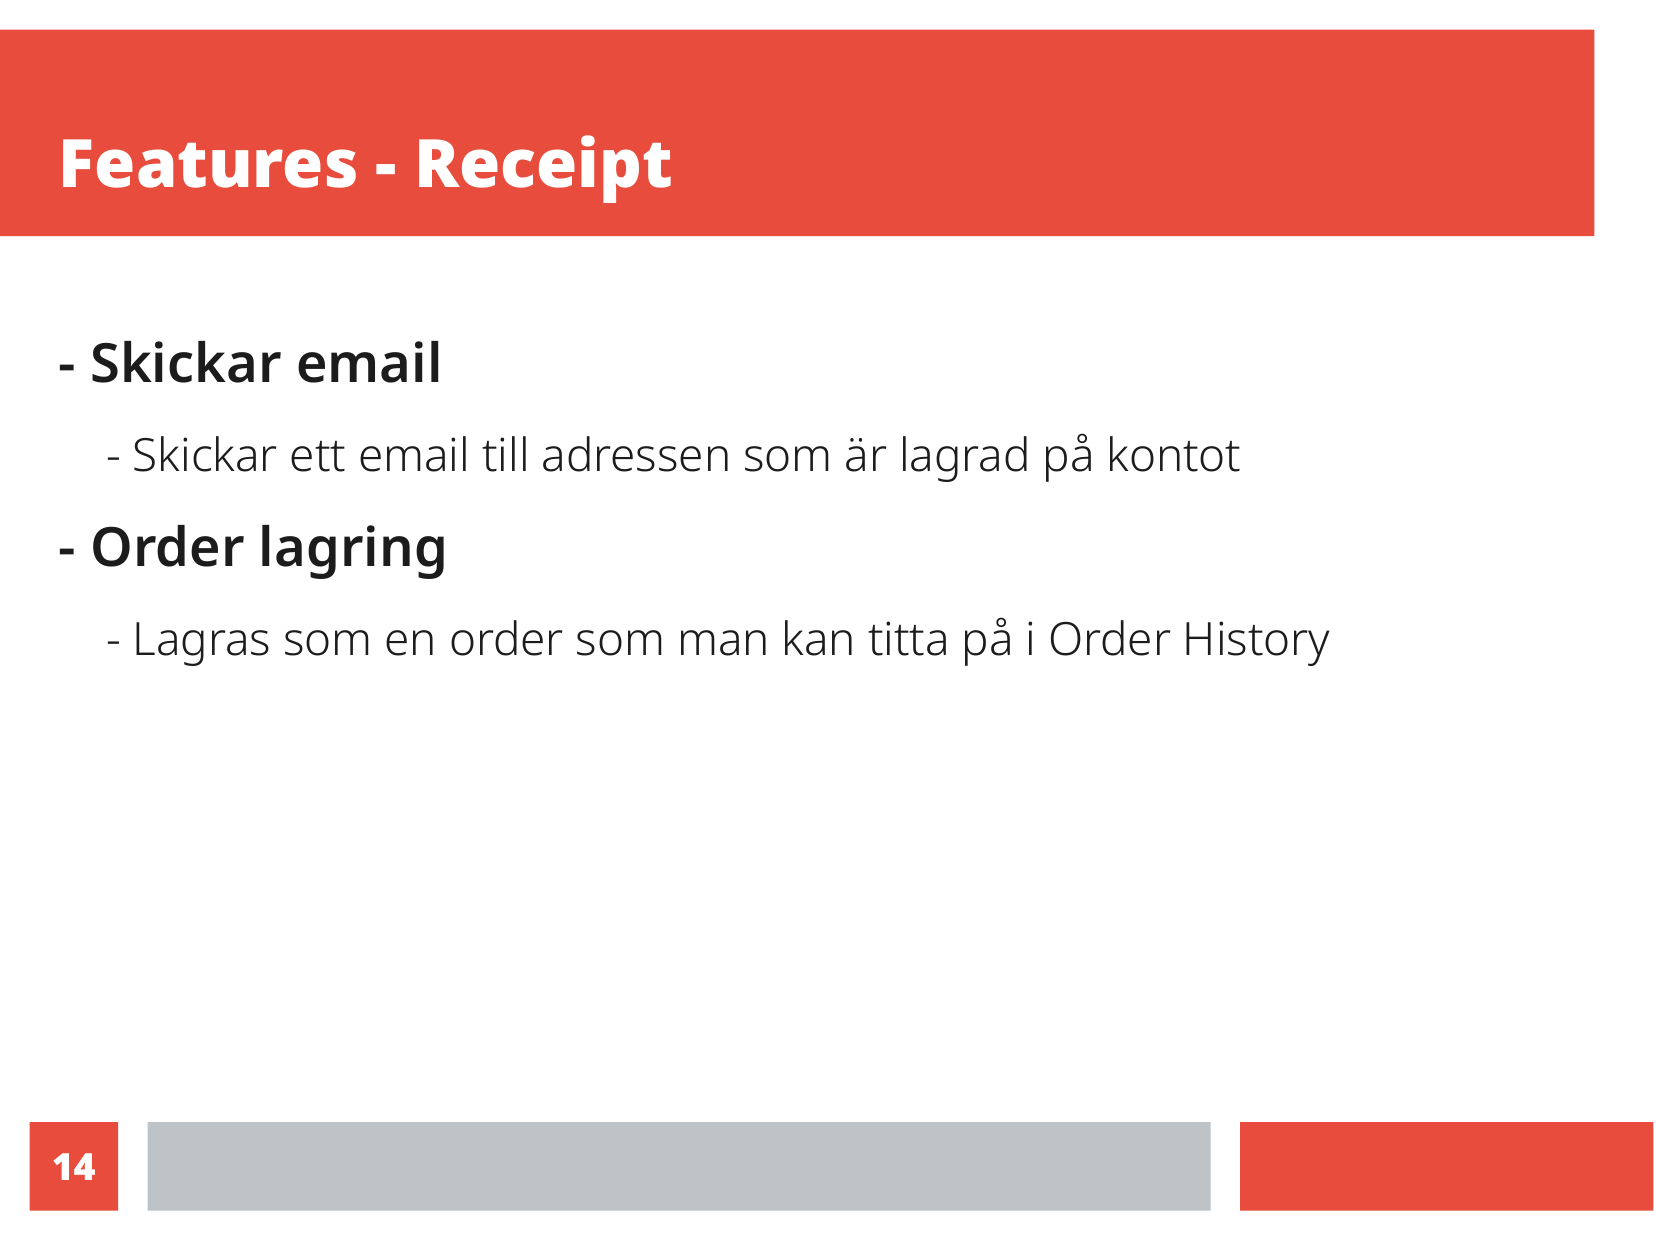

# Features - Receipt
- Skickar email
- Skickar ett email till adressen som är lagrad på kontot
- Order lagring
- Lagras som en order som man kan titta på i Order History
14